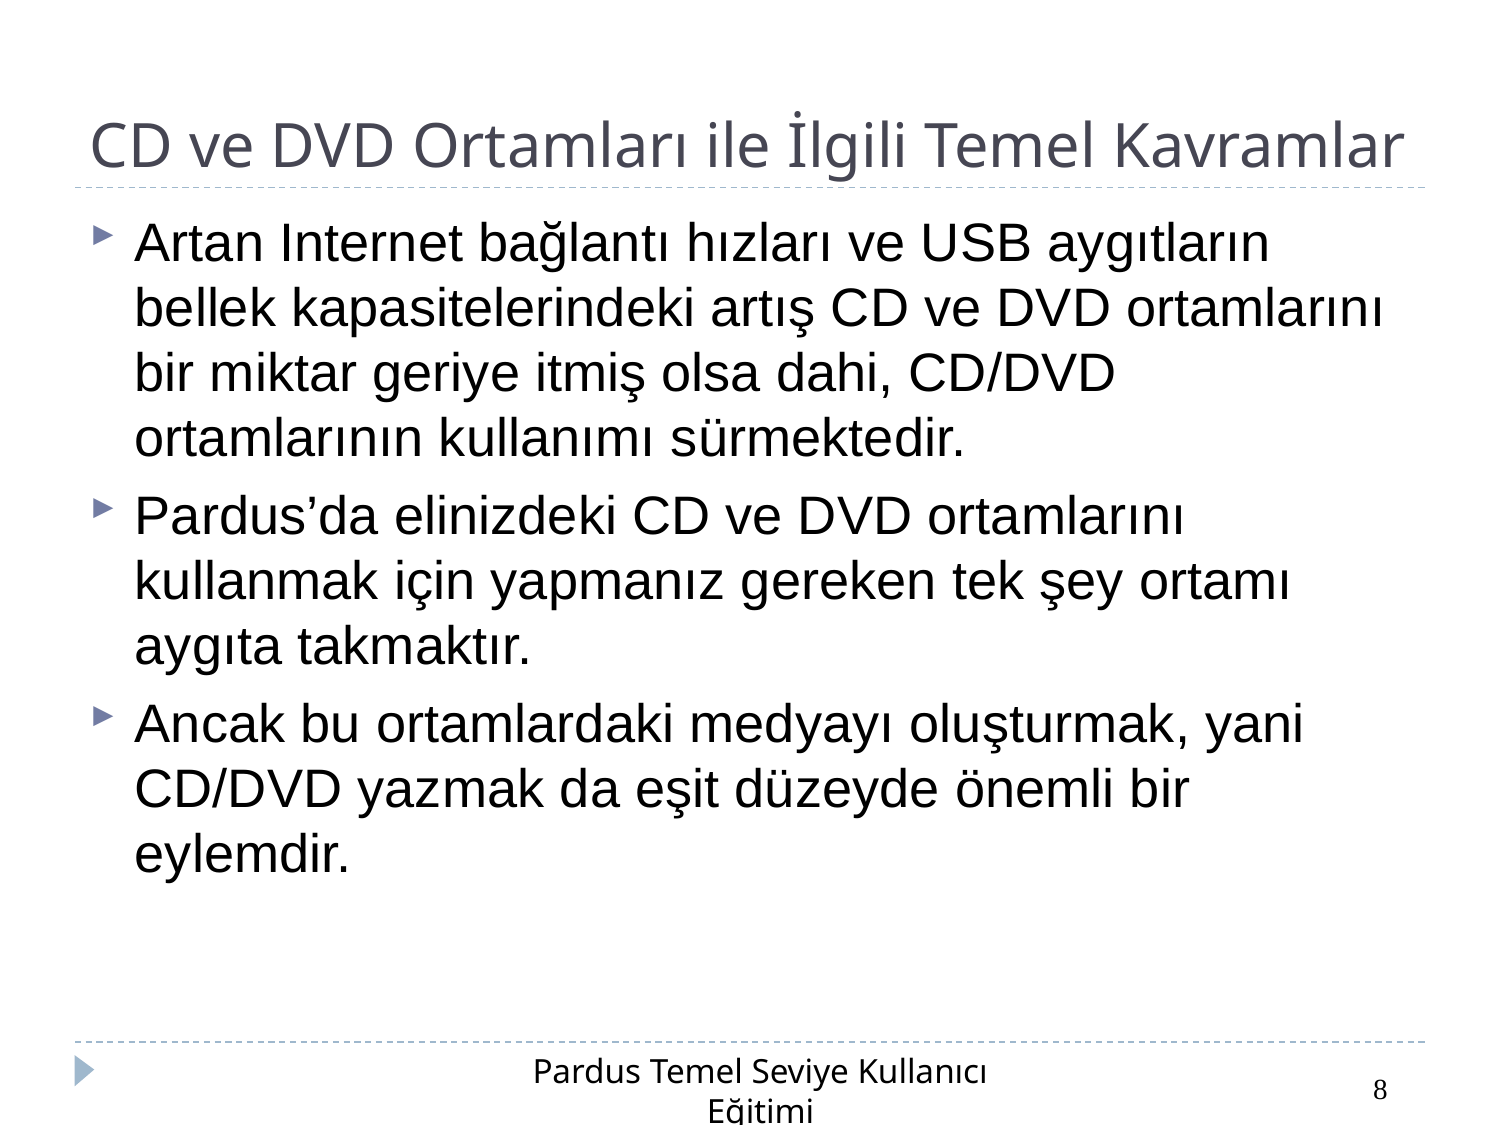

# CD ve DVD Ortamları ile İlgili Temel Kavramlar
Artan Internet bağlantı hızları ve USB aygıtların bellek kapasitelerindeki artış CD ve DVD ortamlarını bir miktar geriye itmiş olsa dahi, CD/DVD ortamlarının kullanımı sürmektedir.
Pardus’da elinizdeki CD ve DVD ortamlarını kullanmak için yapmanız gereken tek şey ortamı aygıta takmaktır.
Ancak bu ortamlardaki medyayı oluşturmak, yani CD/DVD yazmak da eşit düzeyde önemli bir eylemdir.